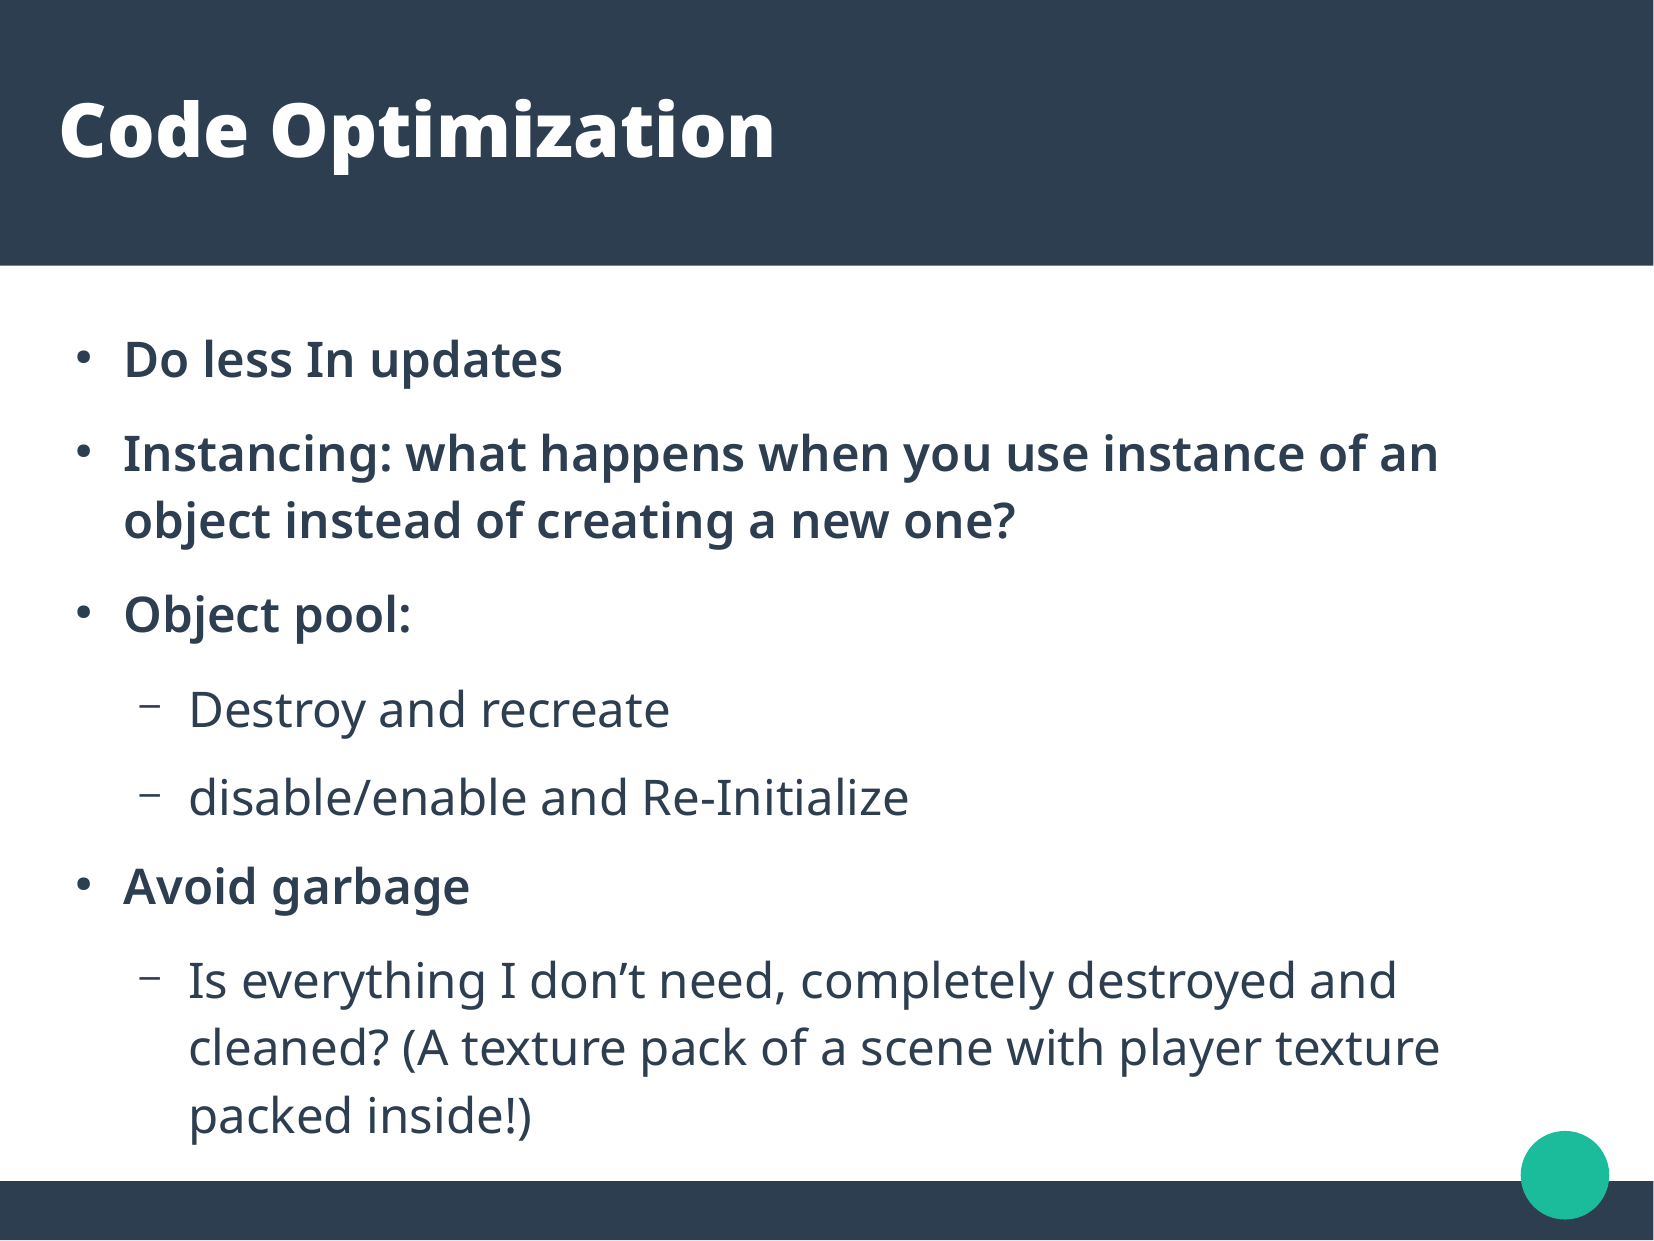

# Code Optimization
Do less In updates
Instancing: what happens when you use instance of an object instead of creating a new one?
Object pool:
Destroy and recreate
disable/enable and Re-Initialize
Avoid garbage
Is everything I don’t need, completely destroyed and cleaned? (A texture pack of a scene with player texture packed inside!)